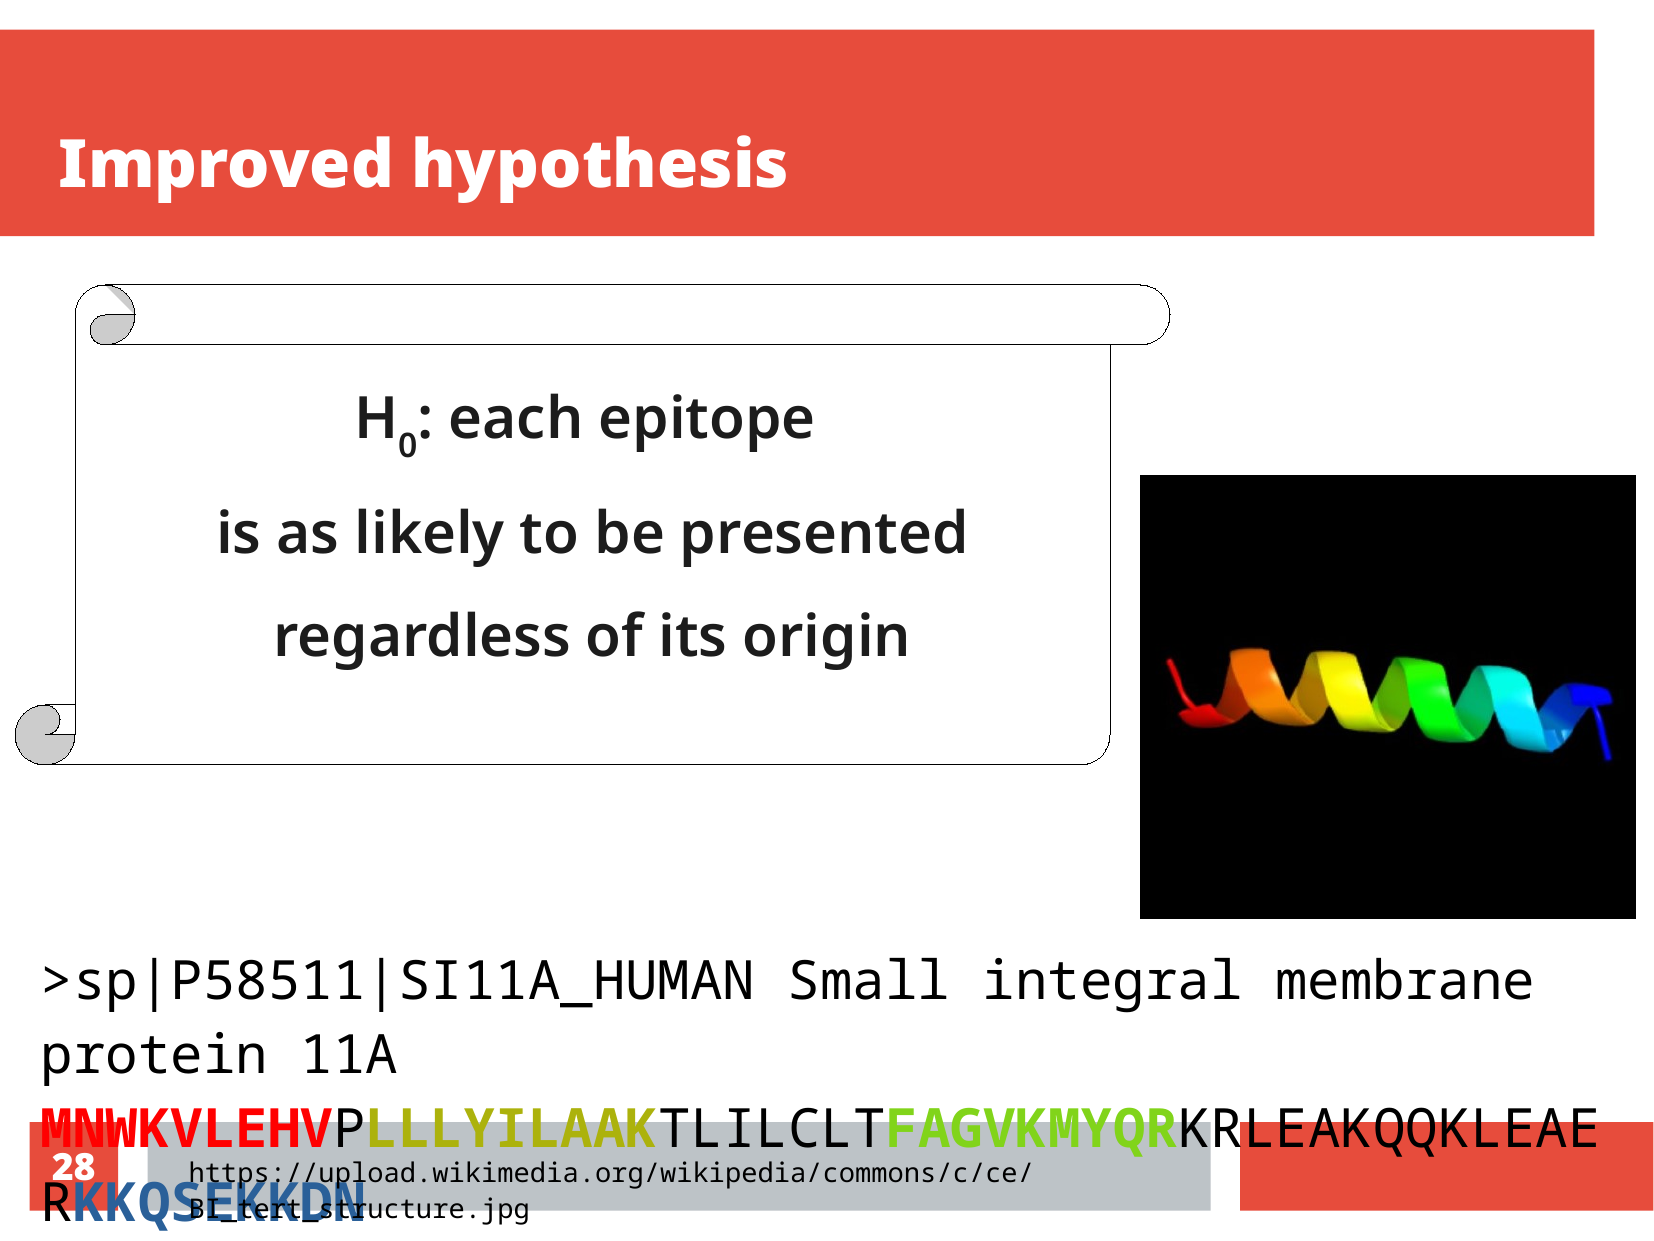

# Improved hypothesis
H0: each epitope
is as likely to be presented
regardless of its origin
>sp|P58511|SI11A_HUMAN Small integral membrane protein 11A
MNWKVLEHVPLLLYILAAKTLILCLTFAGVKMYQRKRLEAKQQKLEAERKKQSEKKDN
oooooooooMMMMMMMMMMMMMMMMMMMMMMMiiiiiiiiiiiiiiiiiiiiiiiiii
28
https://upload.wikimedia.org/wikipedia/commons/c/ce/BI_tert_structure.jpg